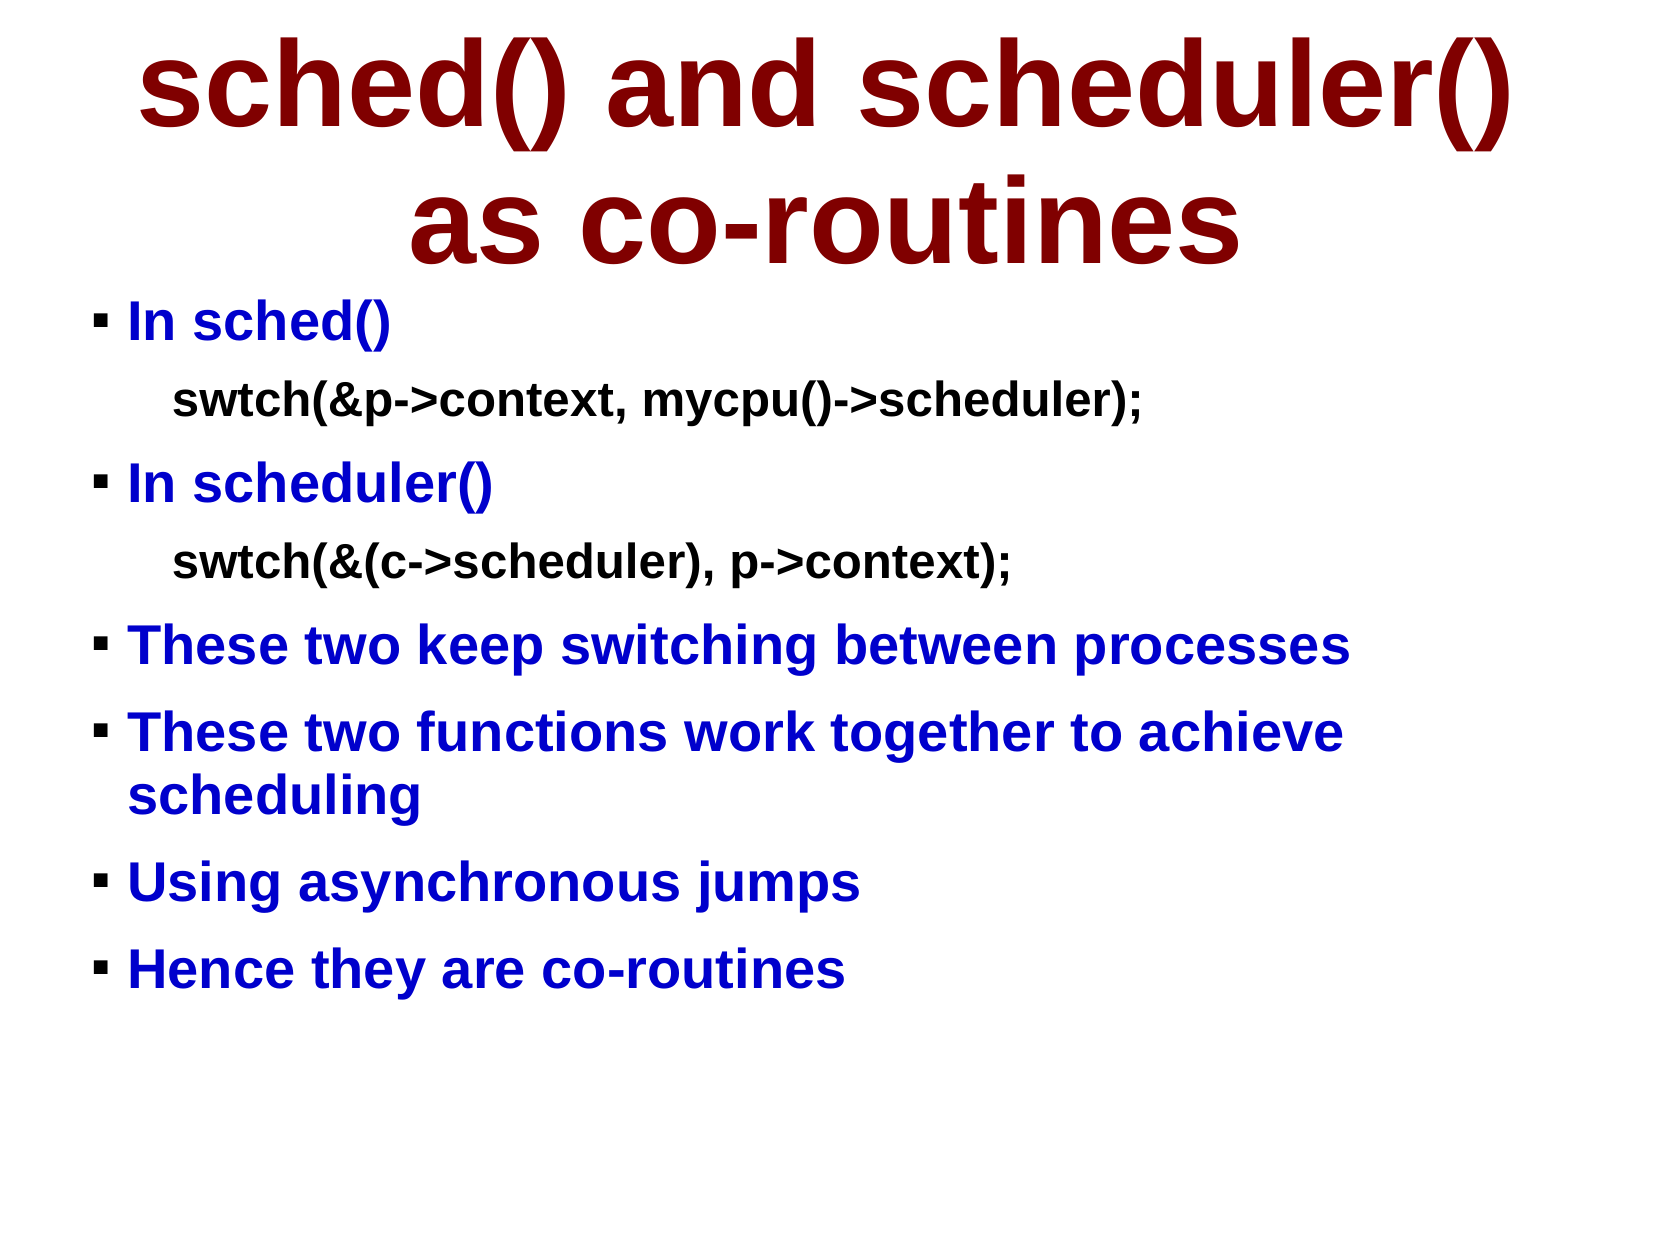

# sched() and scheduler() as co-routines
In sched()
swtch(&p->context, mycpu()->scheduler);
In scheduler()
swtch(&(c->scheduler), p->context);
These two keep switching between processes
These two functions work together to achieve scheduling
Using asynchronous jumps
Hence they are co-routines